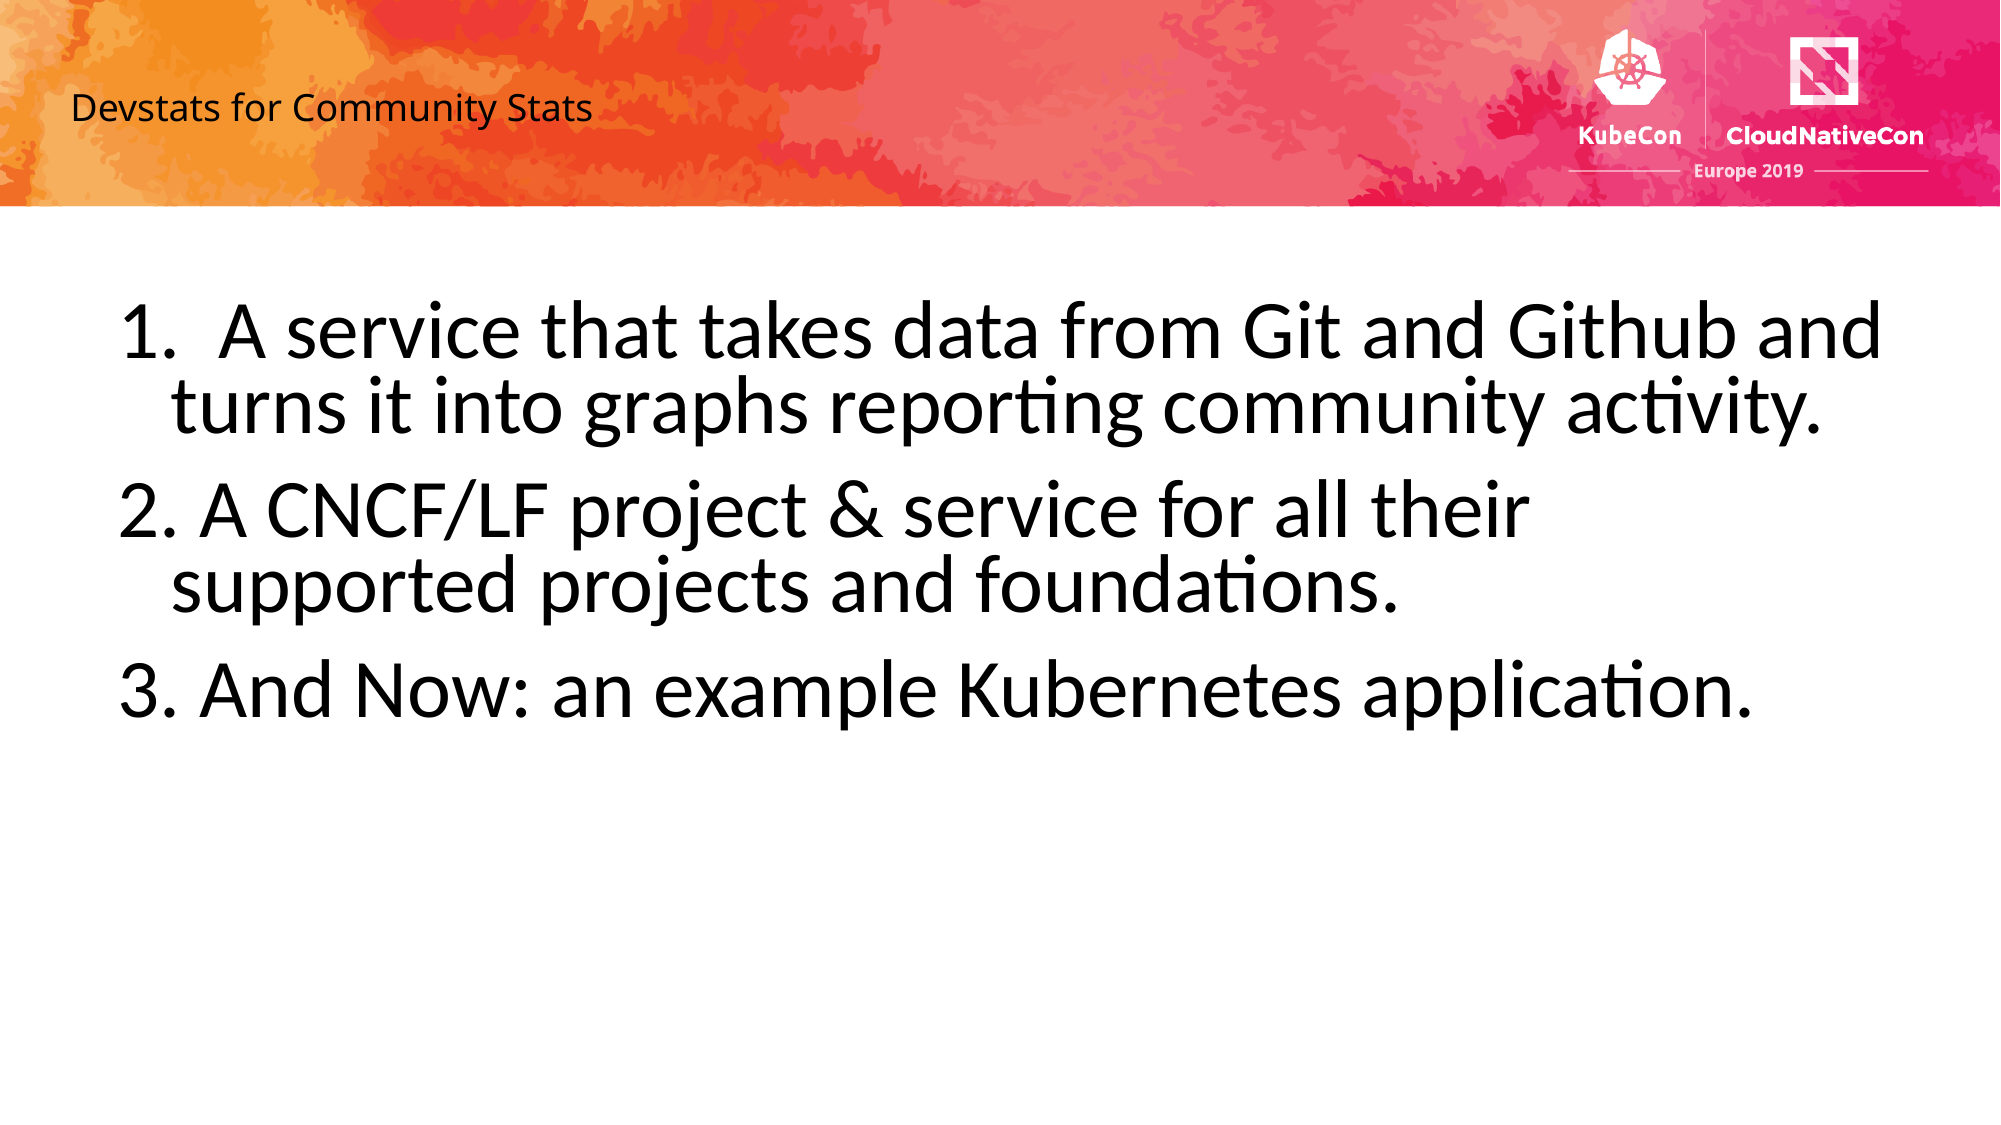

# Devstats for Community Stats
 A service that takes data from Git and Github and turns it into graphs reporting community activity.
 A CNCF/LF project & service for all their supported projects and foundations.
 And Now: an example Kubernetes application.